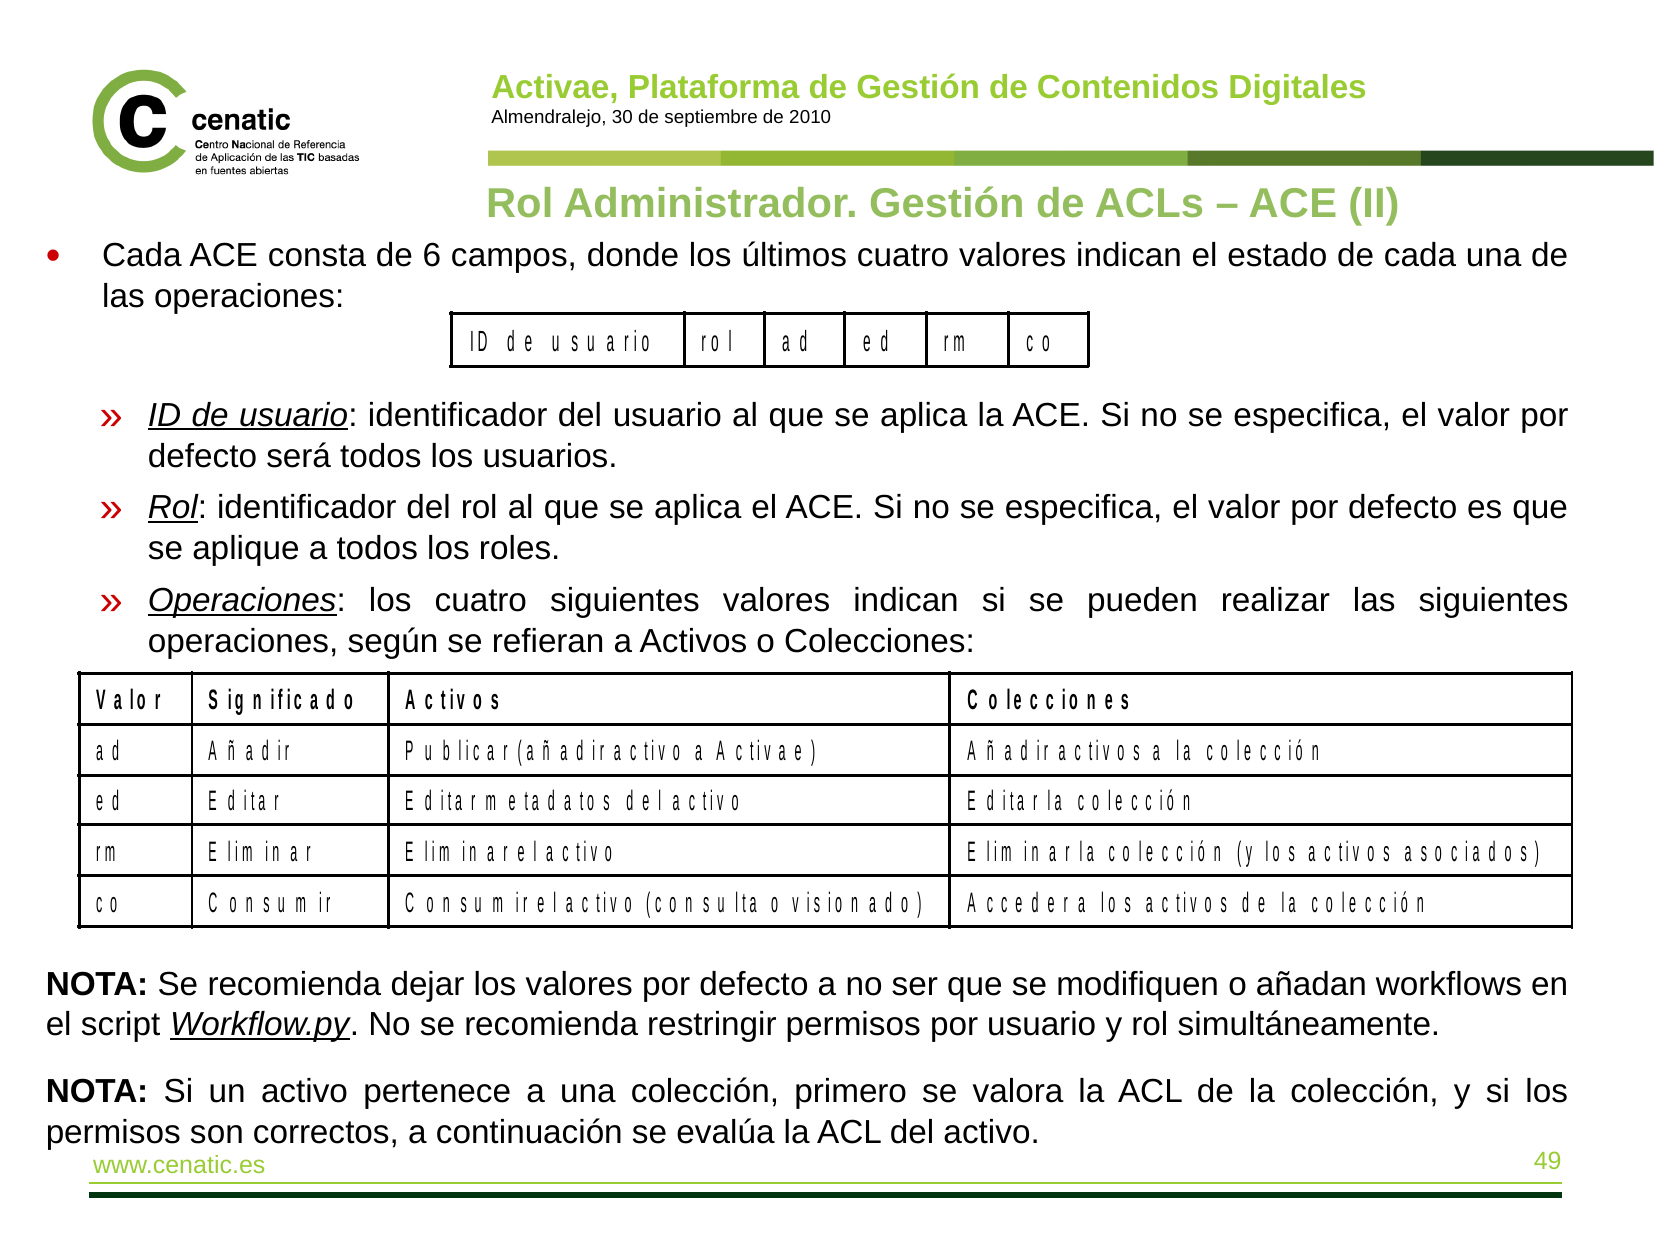

# Rol Administrador. Gestión de ACLs – ACE (II)
Cada ACE consta de 6 campos, donde los últimos cuatro valores indican el estado de cada una de las operaciones:
ID de usuario: identificador del usuario al que se aplica la ACE. Si no se especifica, el valor por defecto será todos los usuarios.
Rol: identificador del rol al que se aplica el ACE. Si no se especifica, el valor por defecto es que se aplique a todos los roles.
Operaciones: los cuatro siguientes valores indican si se pueden realizar las siguientes operaciones, según se refieran a Activos o Colecciones:
NOTA: Se recomienda dejar los valores por defecto a no ser que se modifiquen o añadan workflows en el script Workflow.py. No se recomienda restringir permisos por usuario y rol simultáneamente.
NOTA: Si un activo pertenece a una colección, primero se valora la ACL de la colección, y si los permisos son correctos, a continuación se evalúa la ACL del activo.
49
www.cenatic.es